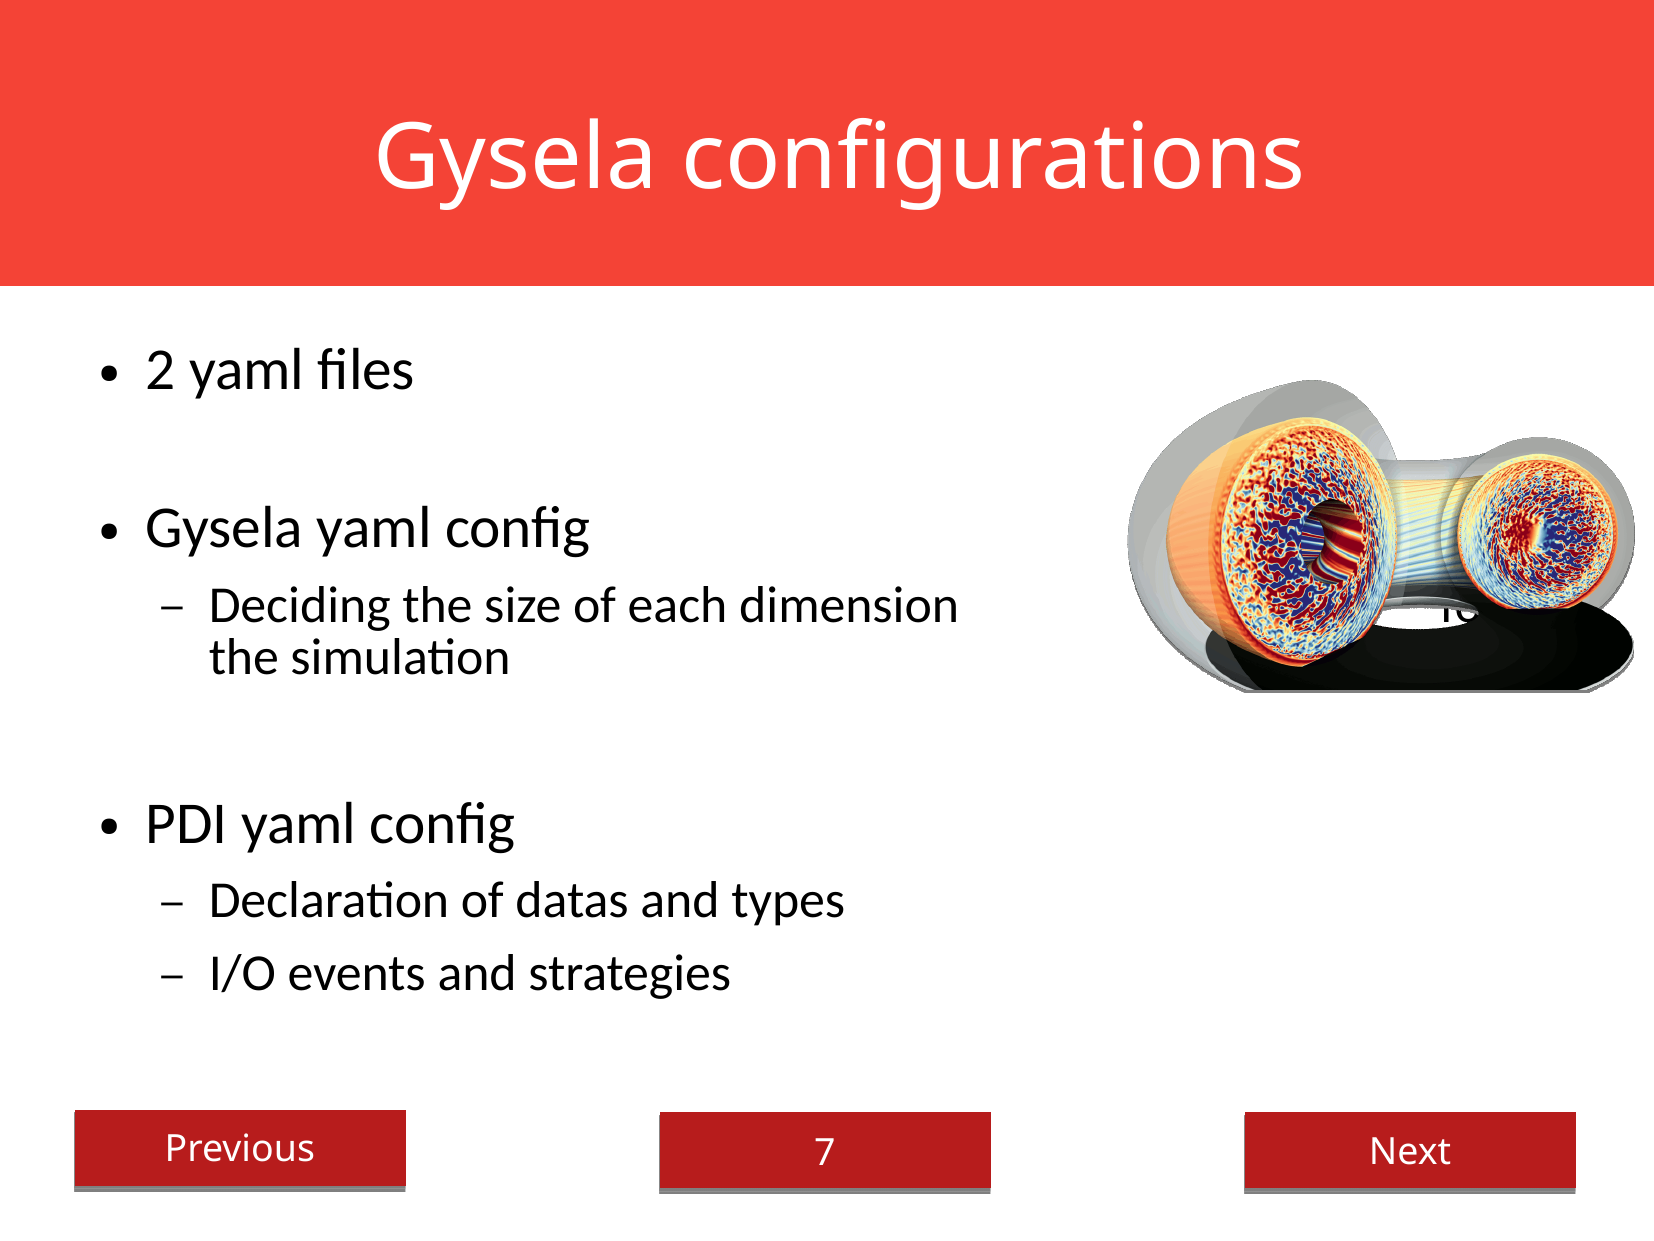

# Gysela configurations
2 yaml files
Gysela yaml config
Deciding the size of each dimension for the simulation
PDI yaml config
Declaration of datas and types
I/O events and strategies
Previous
Next